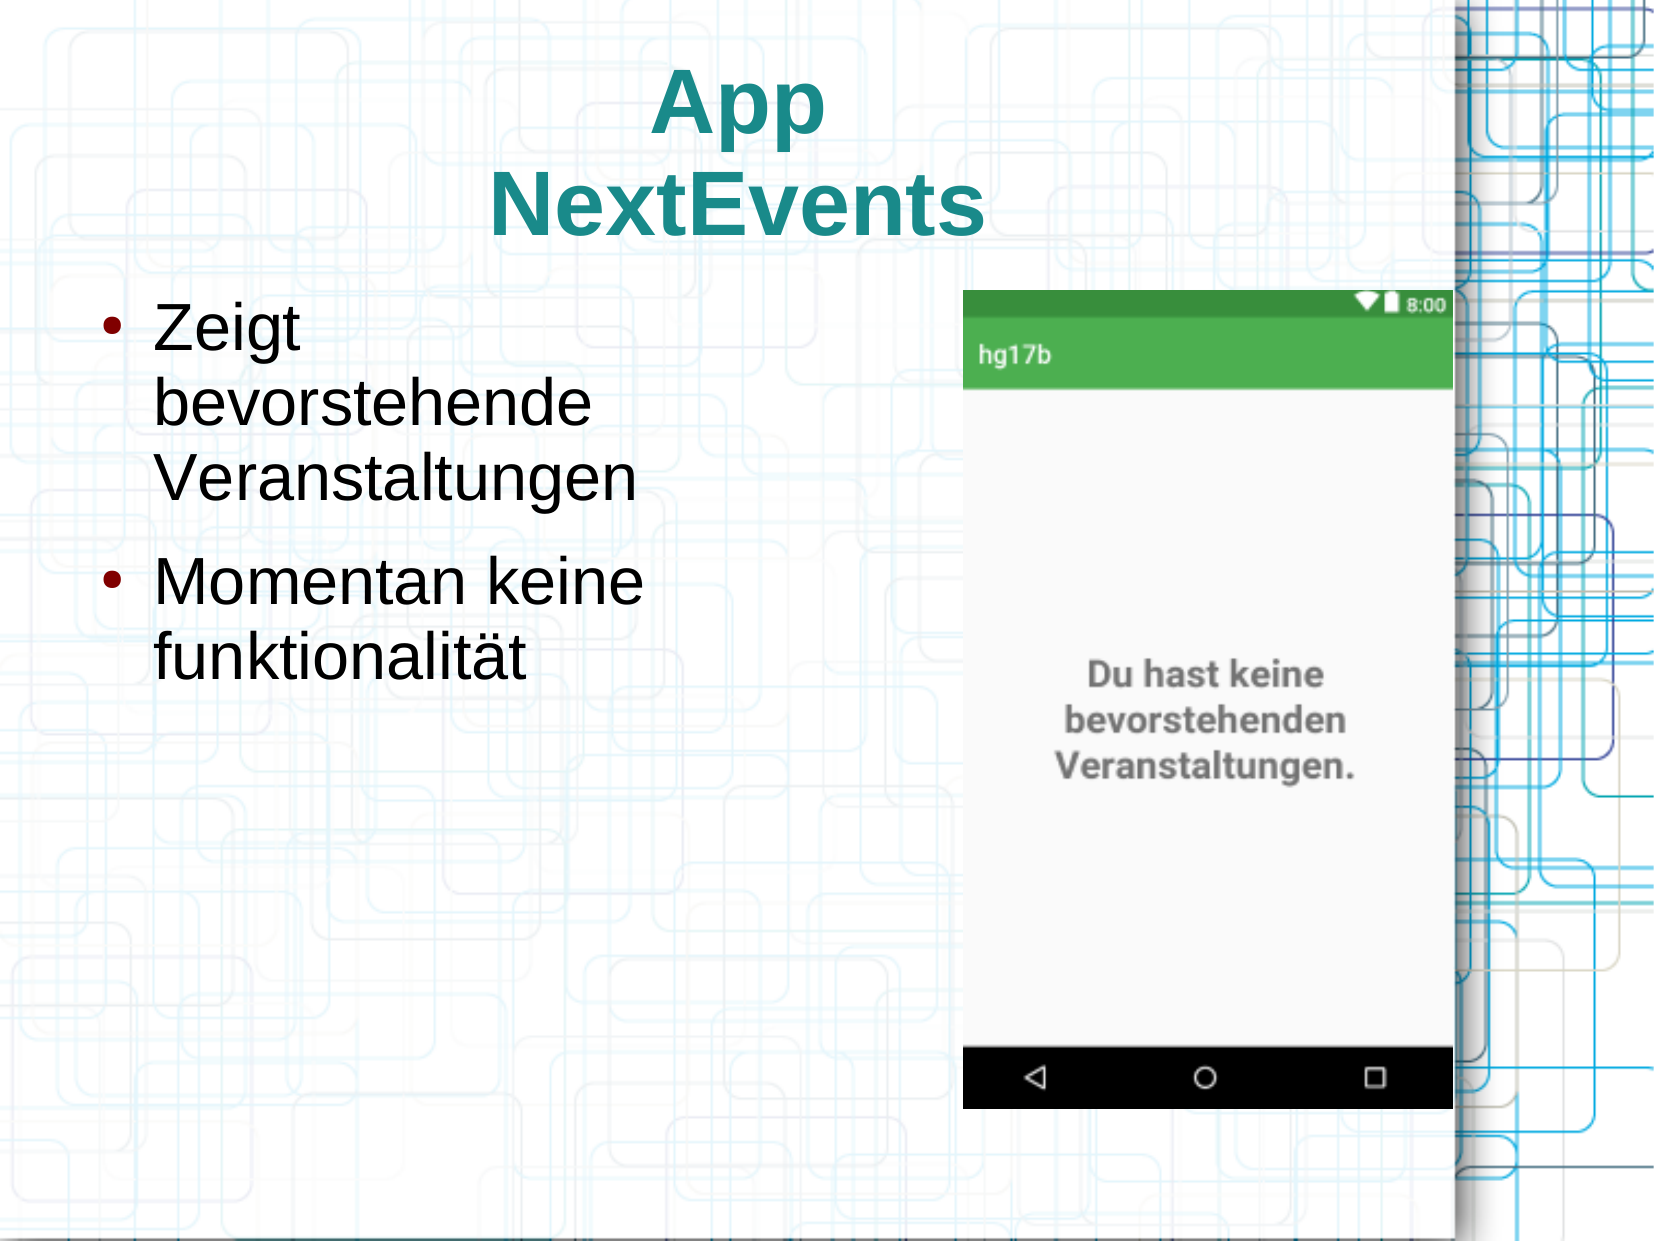

# App NextEvents
Zeigt bevorstehende Veranstaltungen
Momentan keine funktionalität